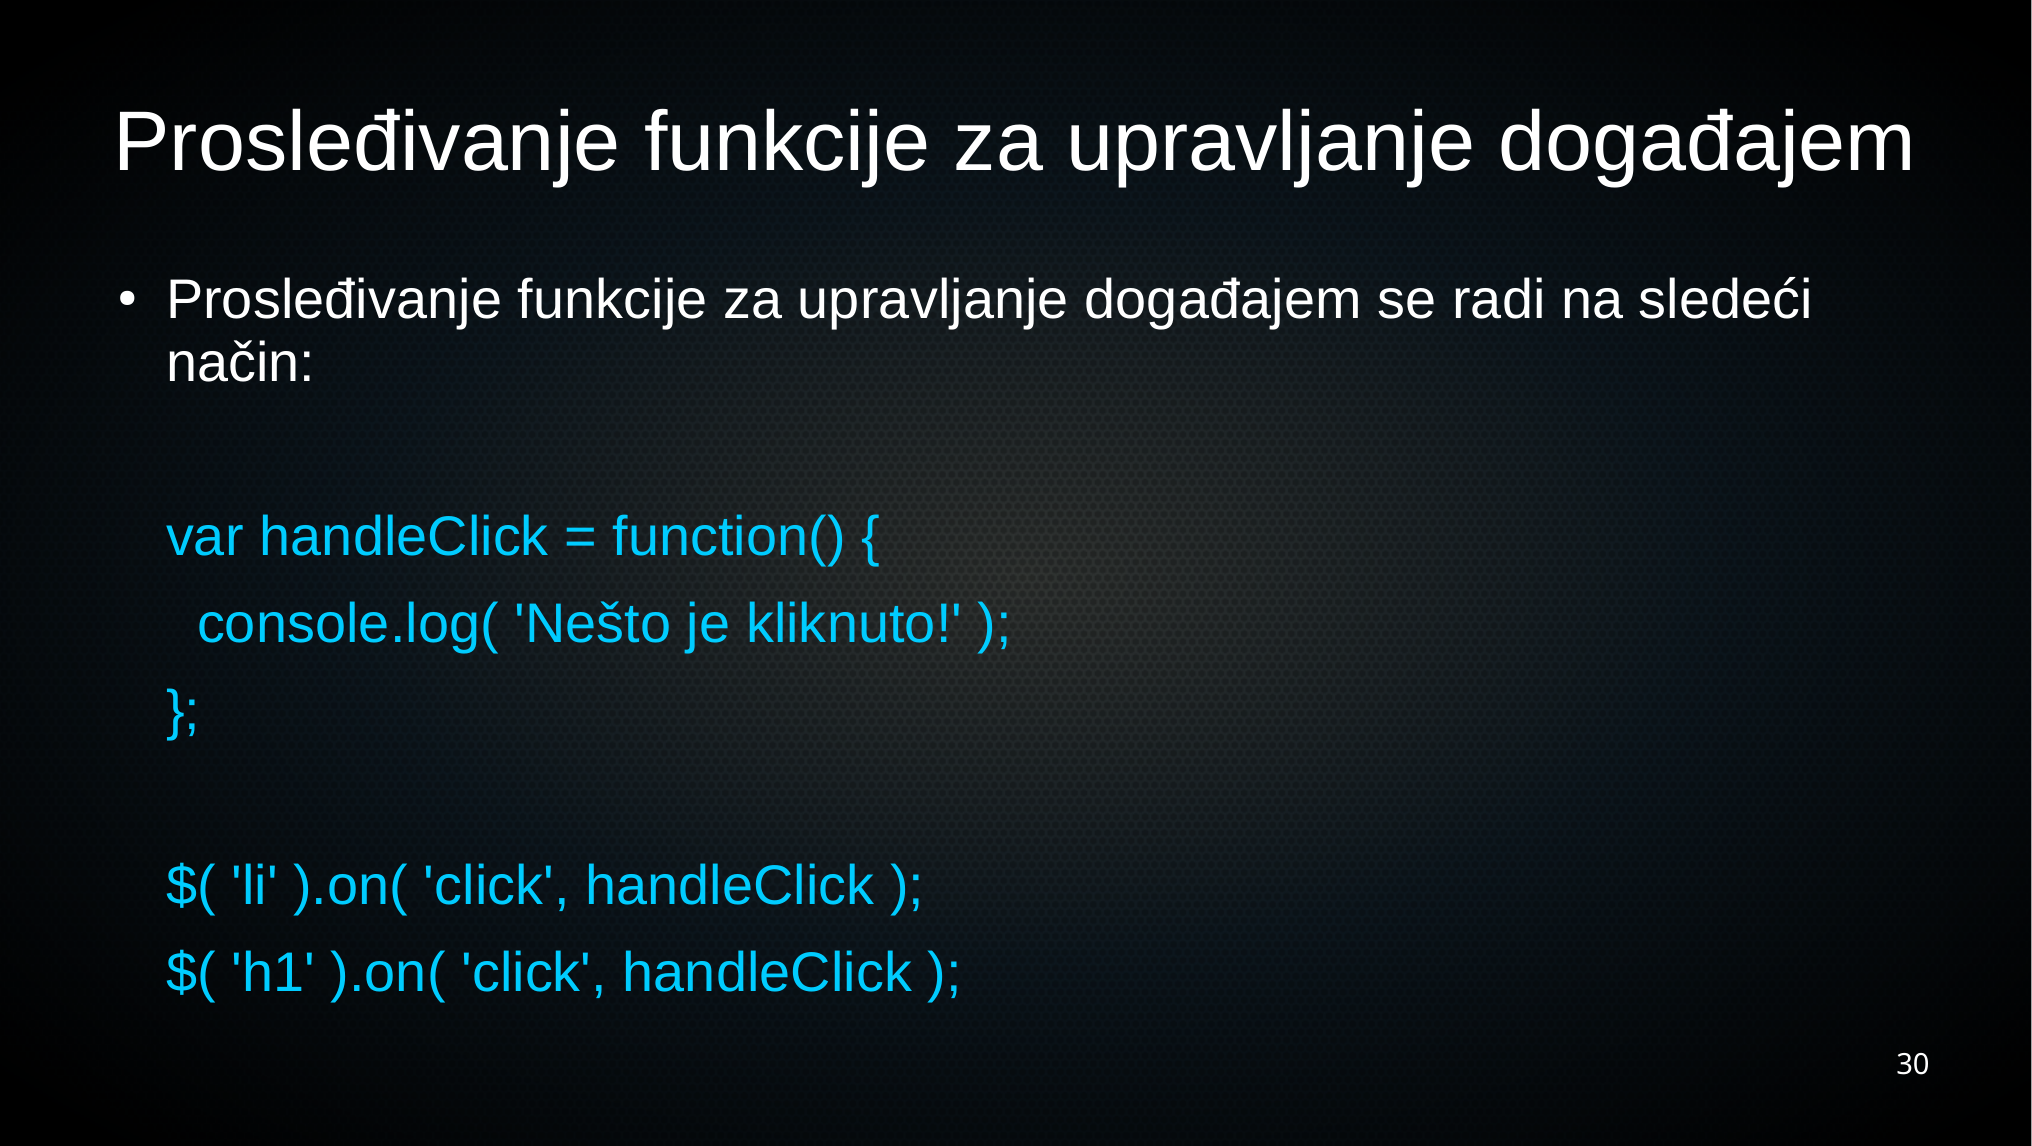

# Prosleđivanje funkcije za upravljanje događajem
Prosleđivanje funkcije za upravljanje događajem se radi na sledeći način:
var handleClick = function() {
 console.log( 'Nešto je kliknuto!' );
};
$( 'li' ).on( 'click', handleClick );
$( 'h1' ).on( 'click', handleClick );
30